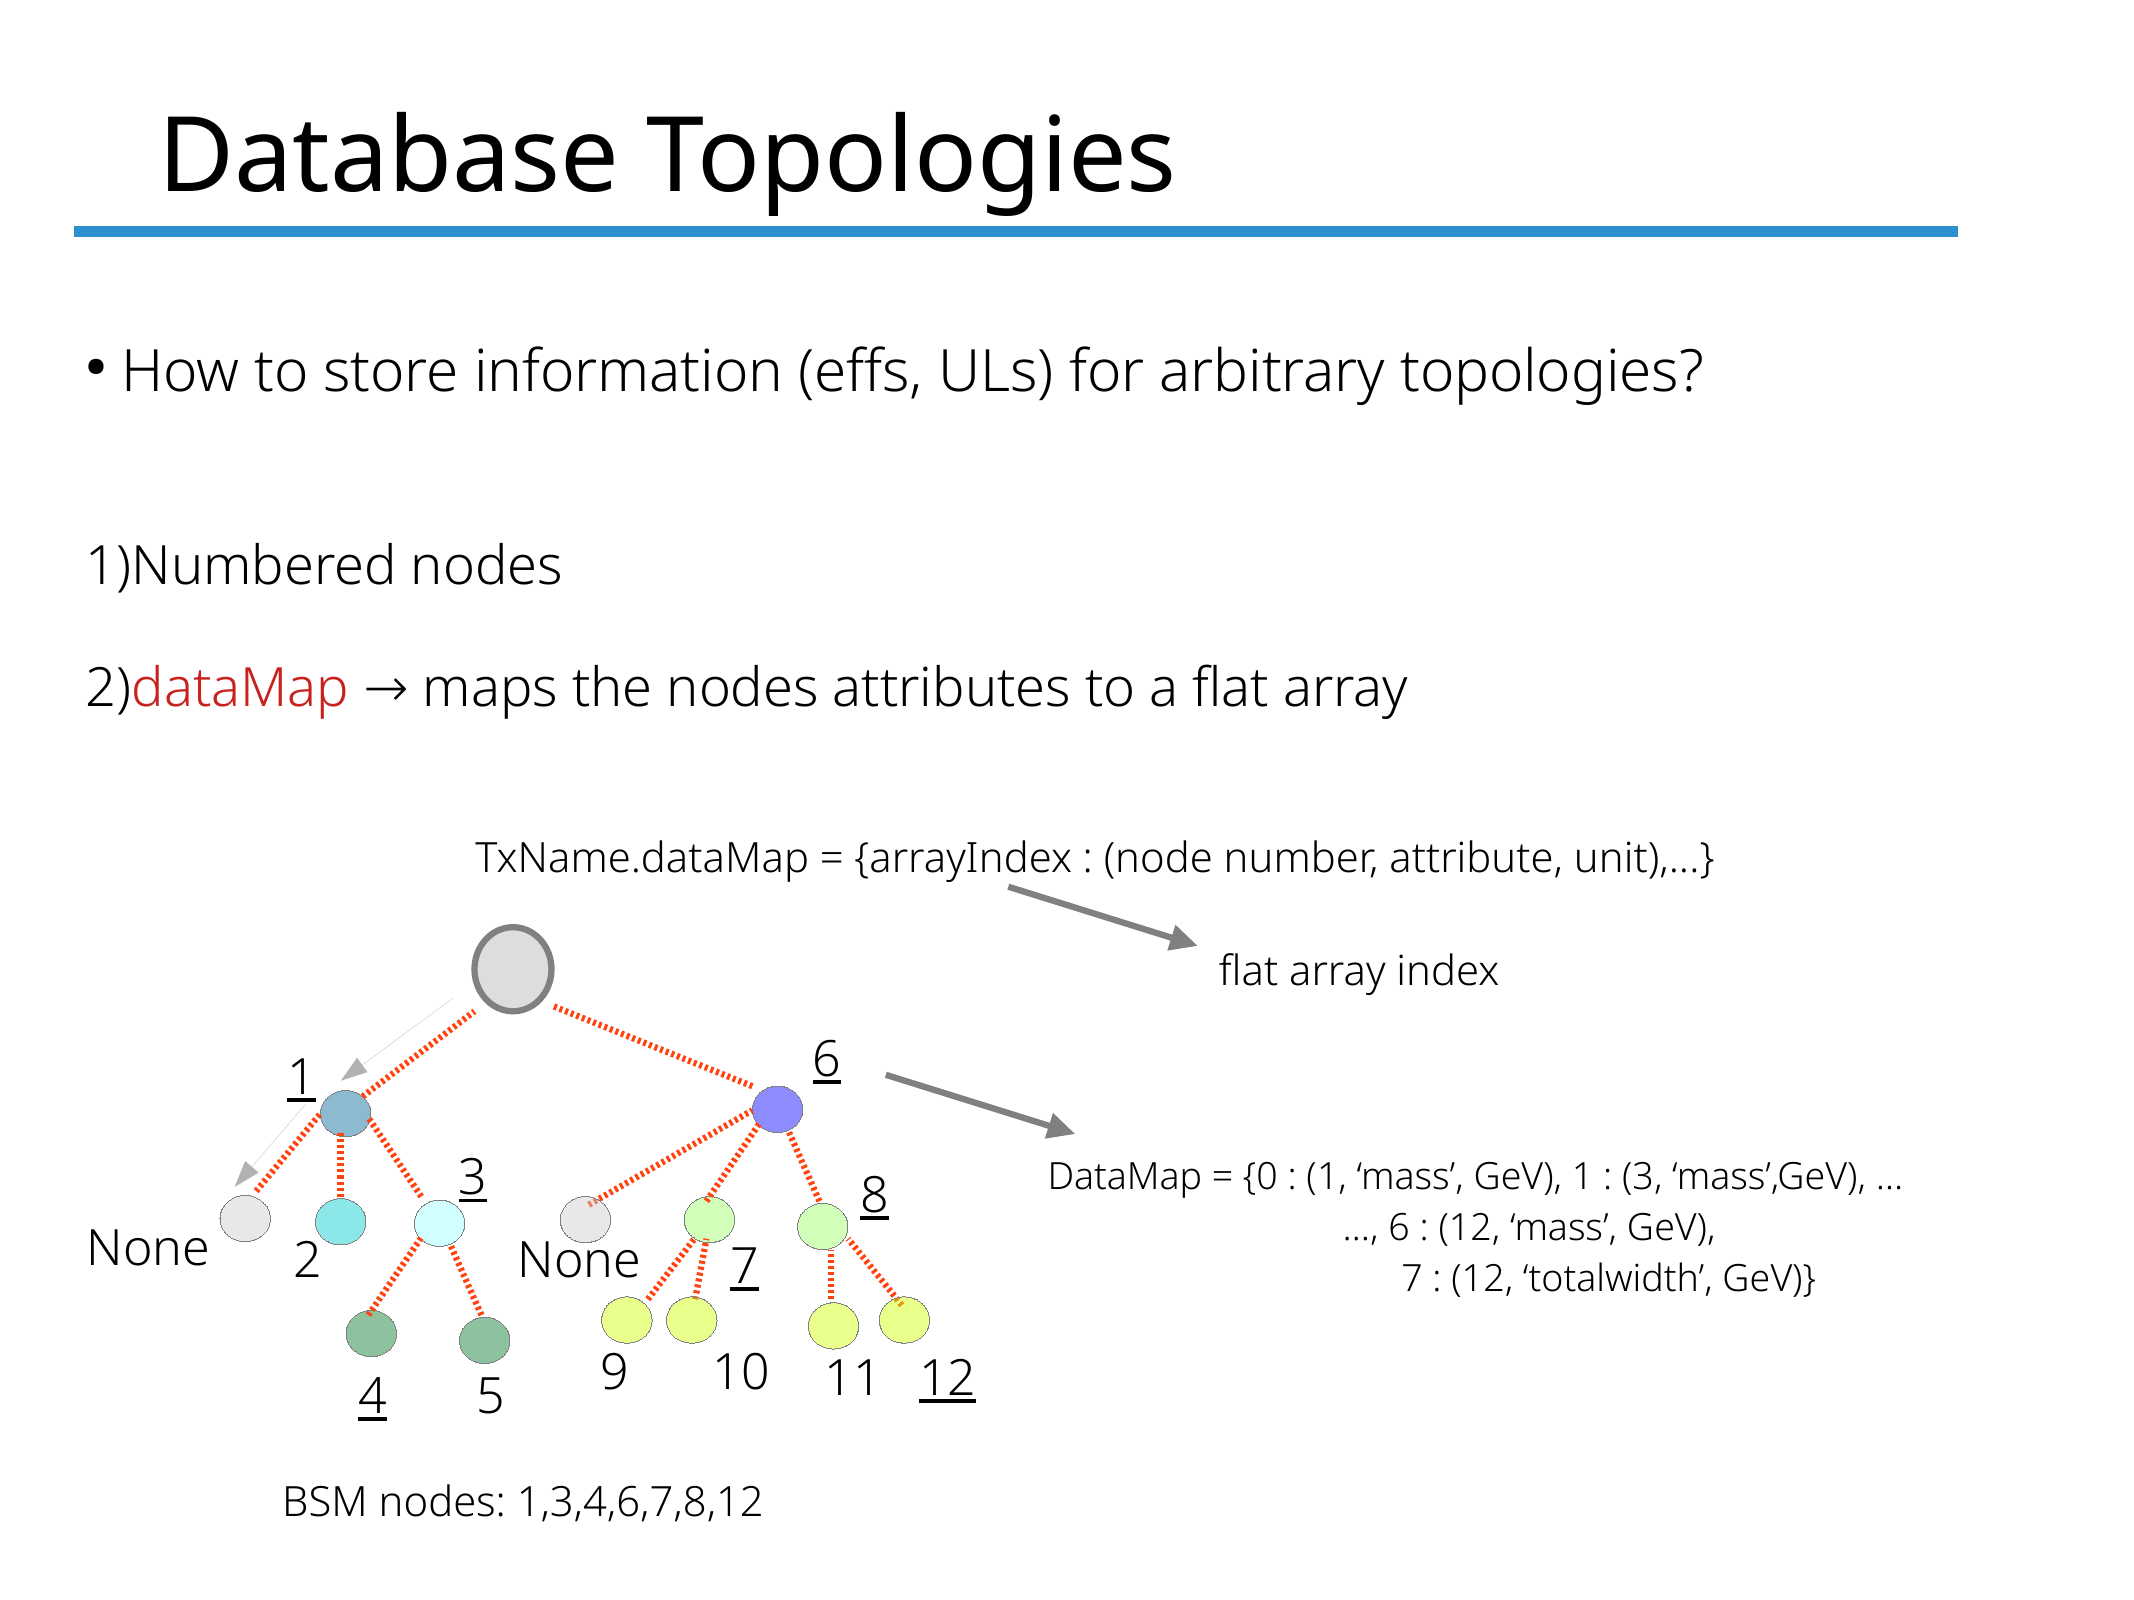

Database Topologies
How to store information (effs, ULs) for arbitrary topologies?
Numbered nodes
dataMap → maps the nodes attributes to a flat array
TxName.dataMap = {arrayIndex : (node number, attribute, unit),...}
flat array index
6
1
3
DataMap = {0 : (1, ‘mass’, GeV), 1 : (3, ‘mass’,GeV), …
				…, 6 : (12, ‘mass’, GeV),
				 7 : (12, ‘totalwidth’, GeV)}
8
None
2
None
7
9
10
11
12
4
5
BSM nodes: 1,3,4,6,7,8,12